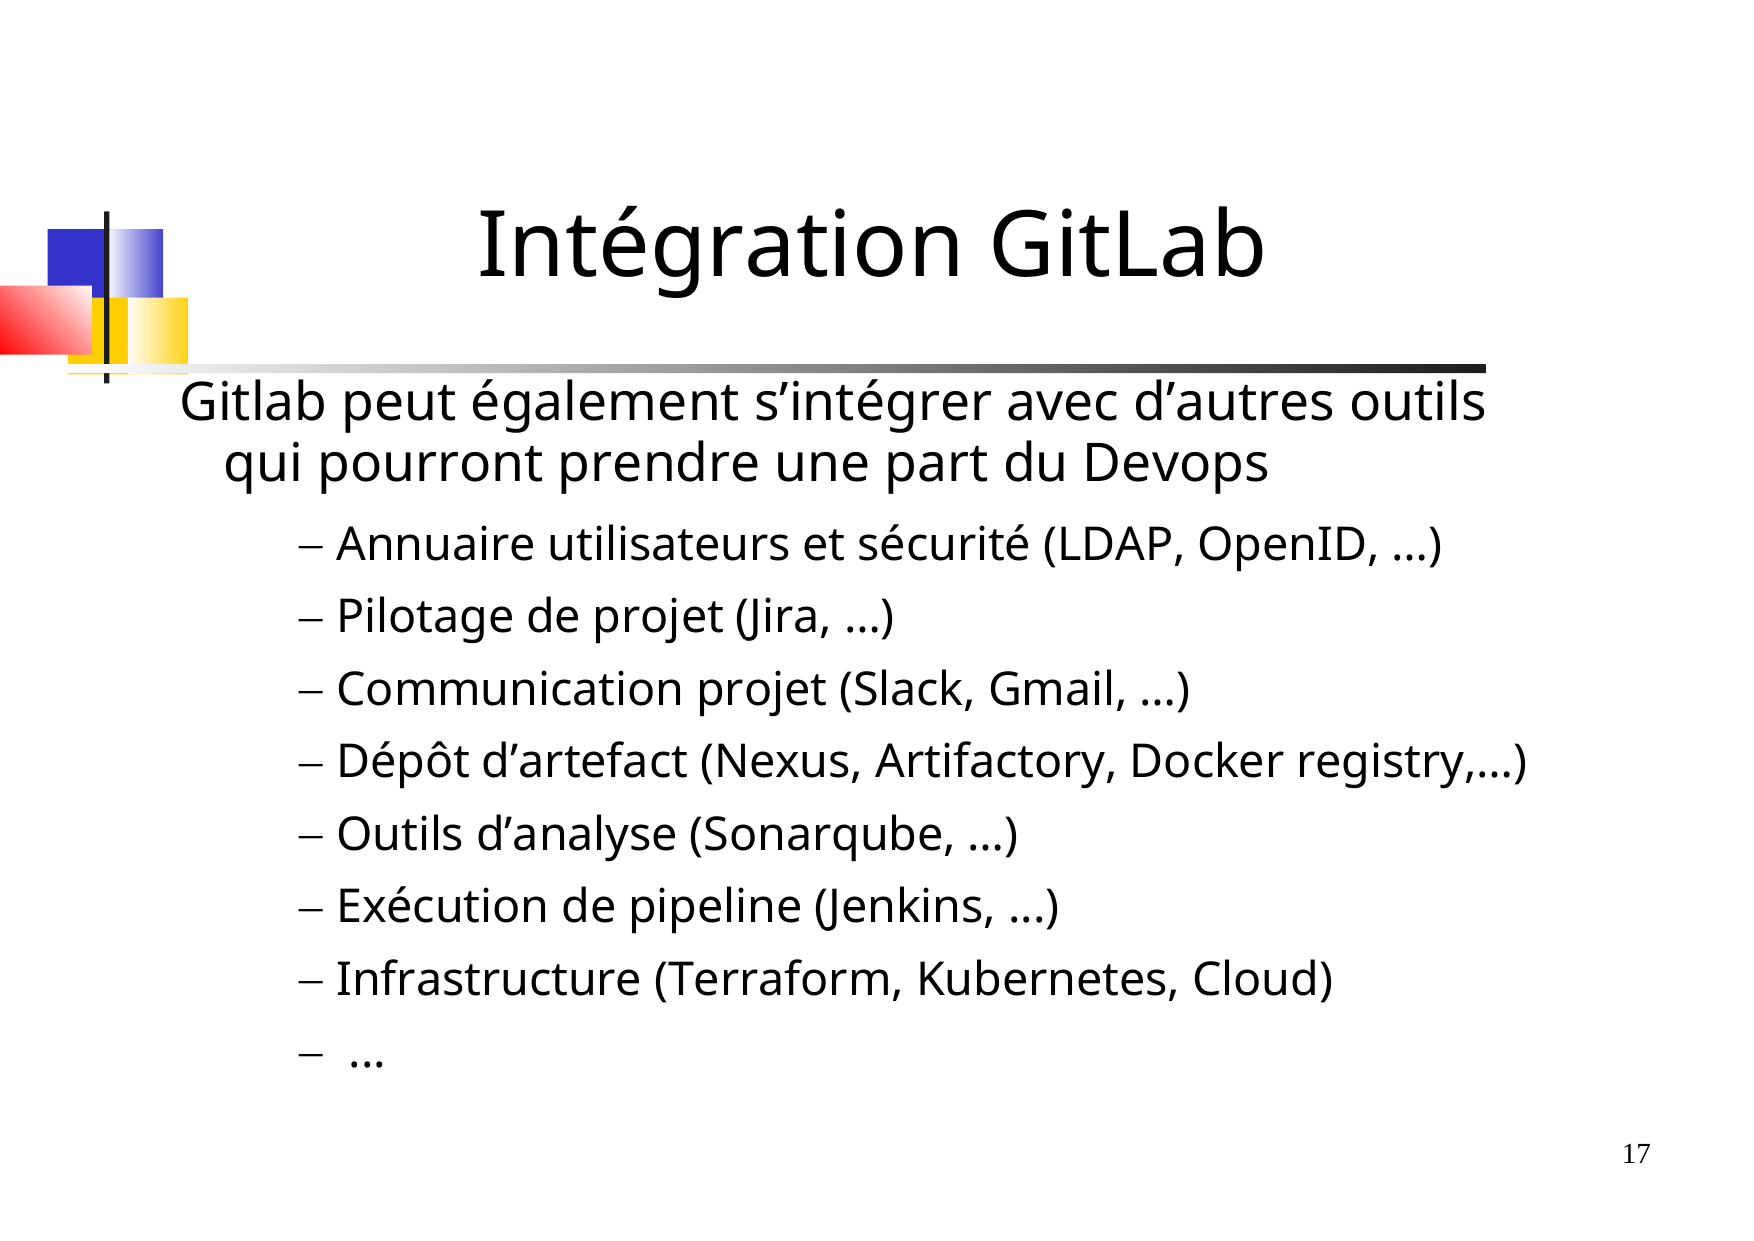

# Intégration GitLab
Gitlab peut également s’intégrer avec d’autres outils qui pourront prendre une part du Devops
Annuaire utilisateurs et sécurité (LDAP, OpenID, …)
Pilotage de projet (Jira, …)
Communication projet (Slack, Gmail, …)
Dépôt d’artefact (Nexus, Artifactory, Docker registry,…)
Outils d’analyse (Sonarqube, …)
Exécution de pipeline (Jenkins, ...)
Infrastructure (Terraform, Kubernetes, Cloud)
 ...